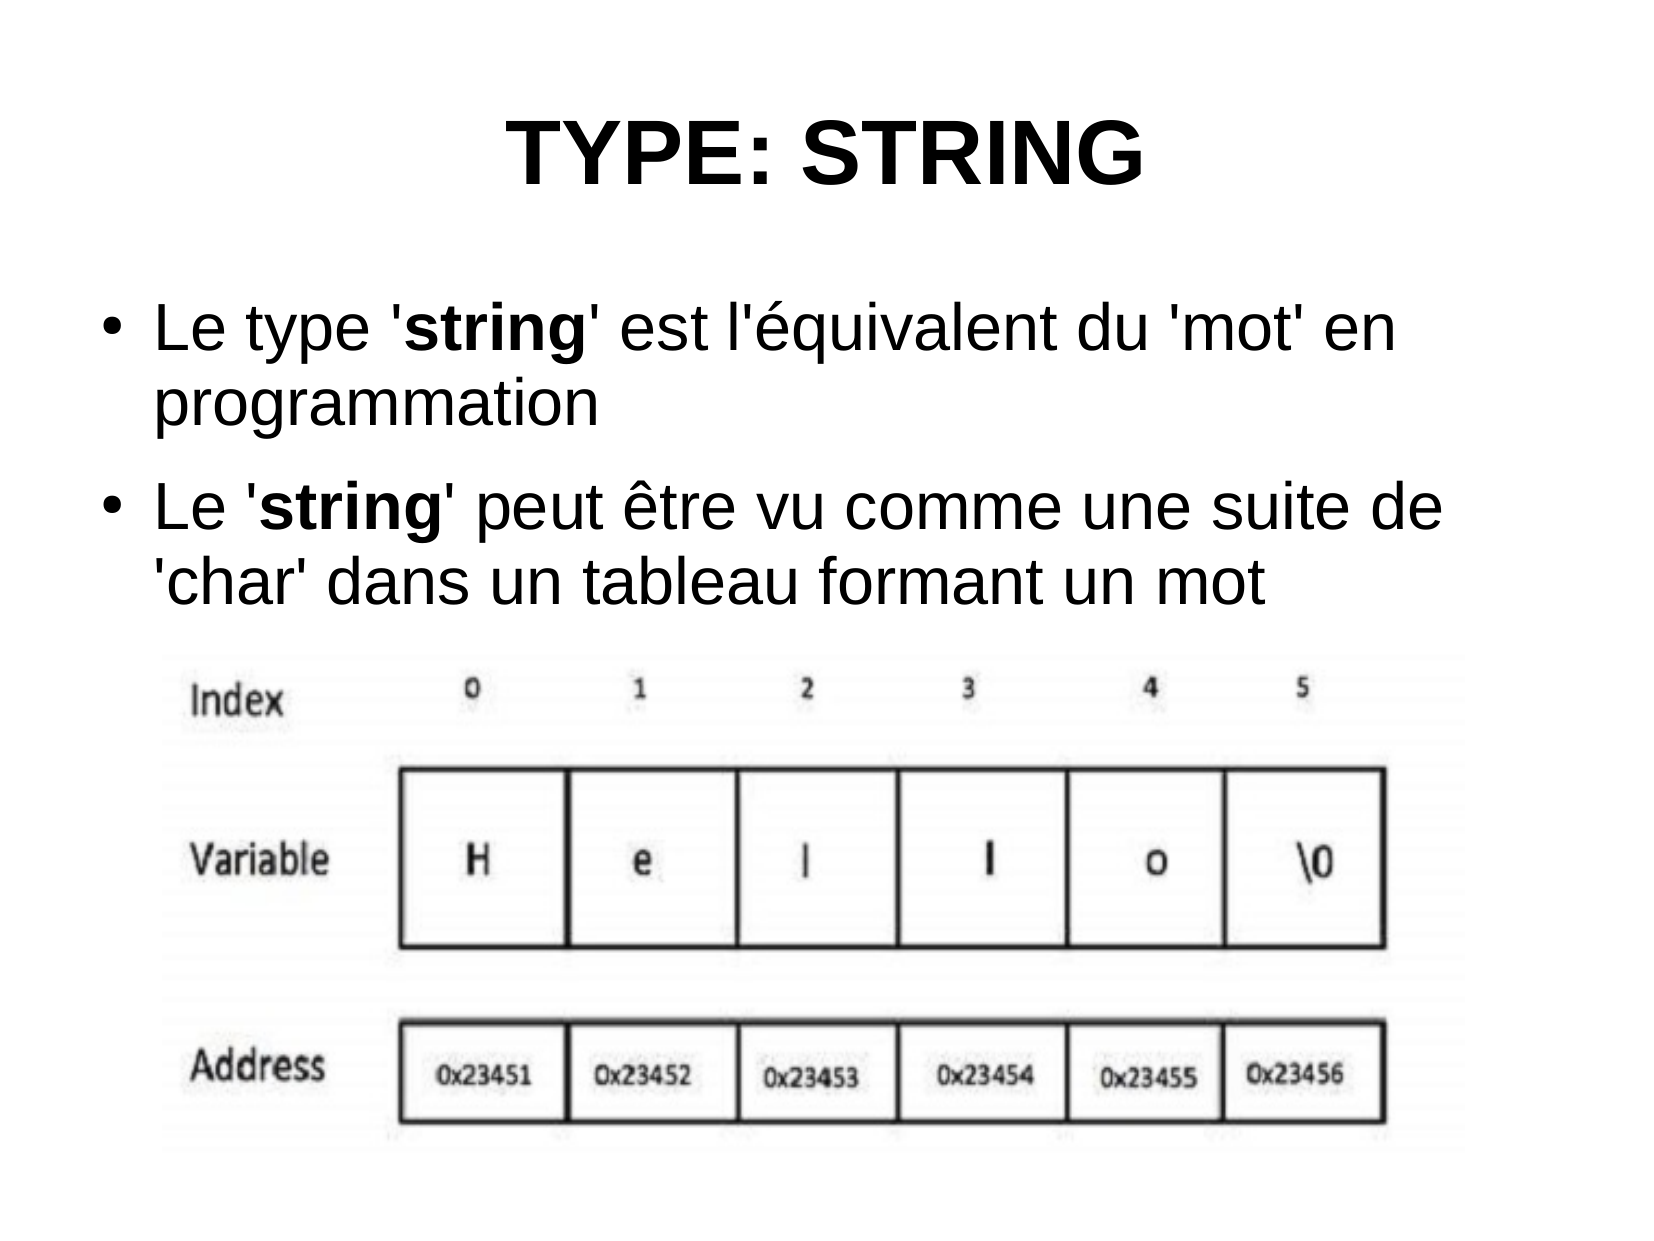

# TYPE: STRING
Le type 'string' est l'équivalent du 'mot' en programmation
Le 'string' peut être vu comme une suite de 'char' dans un tableau formant un mot